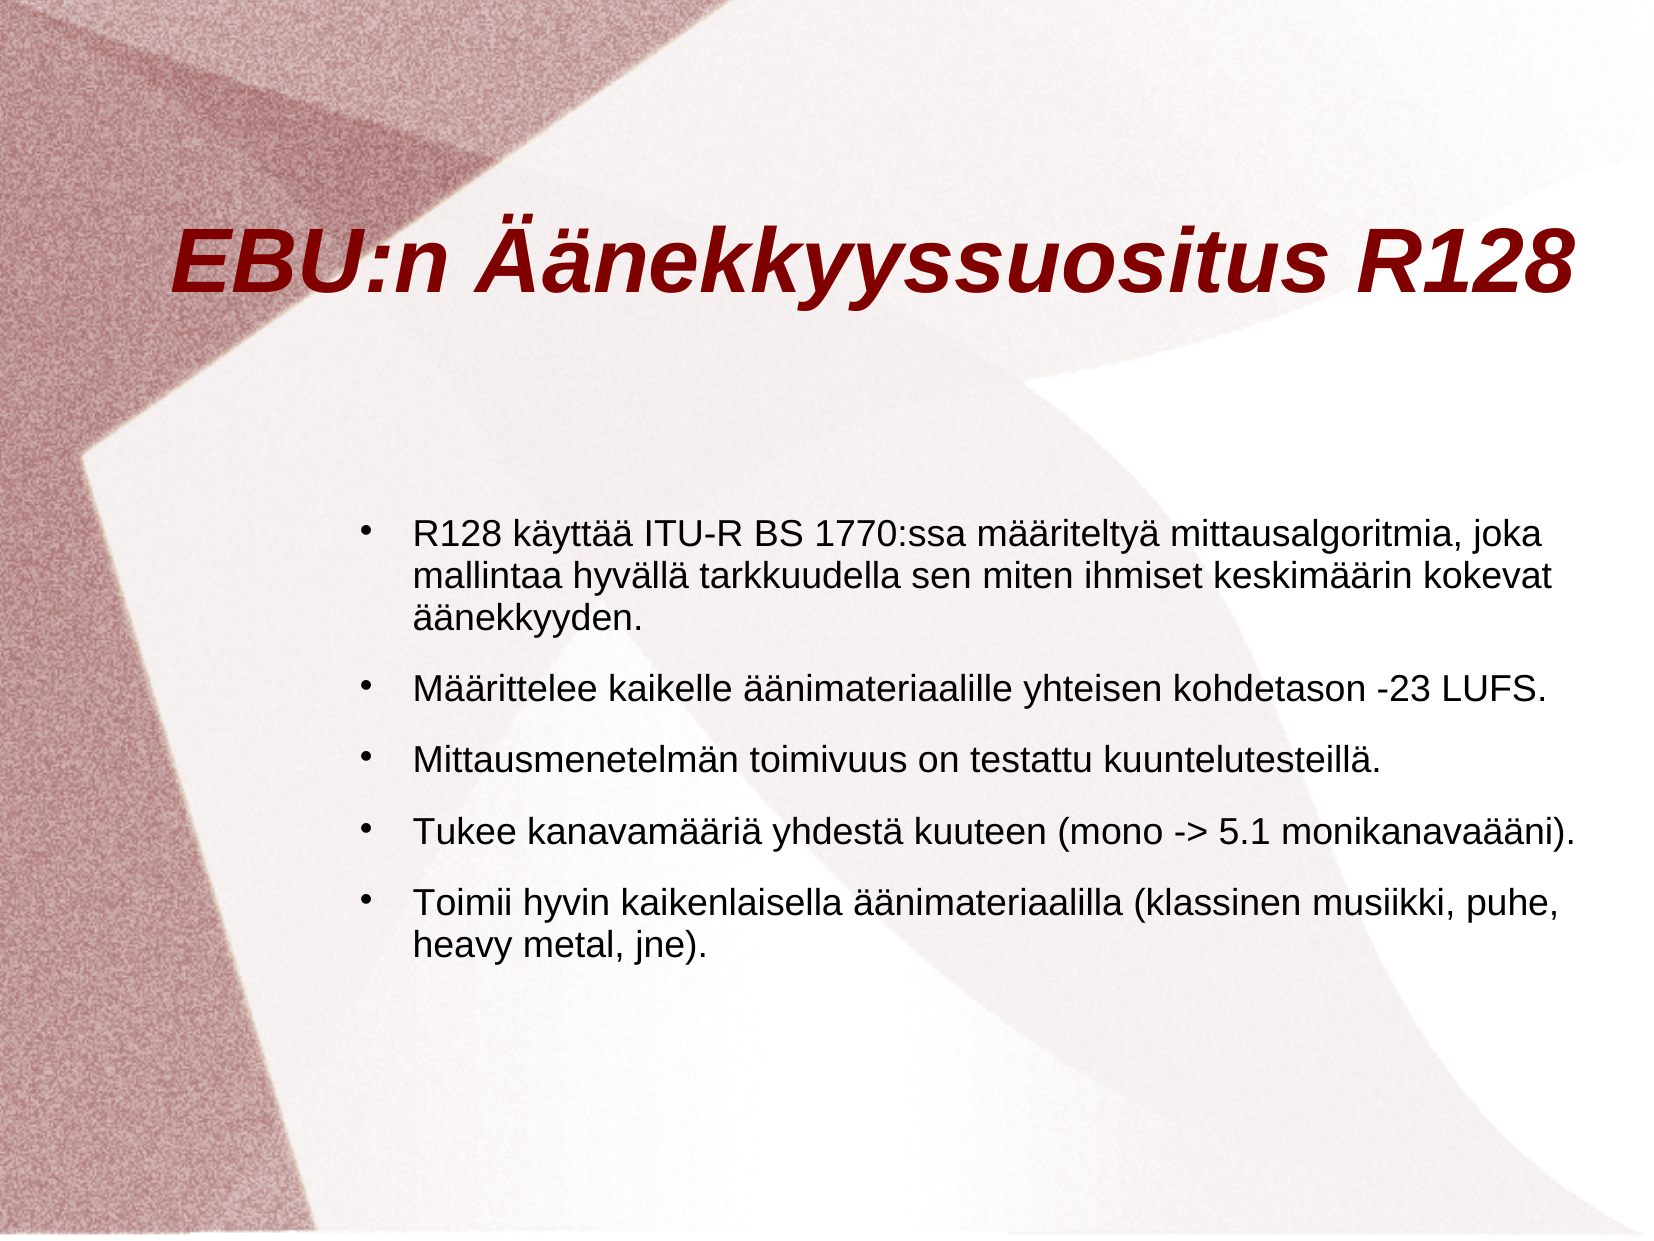

# EBU:n Äänekkyyssuositus R128
R128 käyttää ITU-R BS 1770:ssa määriteltyä mittausalgoritmia, joka mallintaa hyvällä tarkkuudella sen miten ihmiset keskimäärin kokevat äänekkyyden.
Määrittelee kaikelle äänimateriaalille yhteisen kohdetason -23 LUFS.
Mittausmenetelmän toimivuus on testattu kuuntelutesteillä.
Tukee kanavamääriä yhdestä kuuteen (mono -> 5.1 monikanavaääni).
Toimii hyvin kaikenlaisella äänimateriaalilla (klassinen musiikki, puhe, heavy metal, jne).